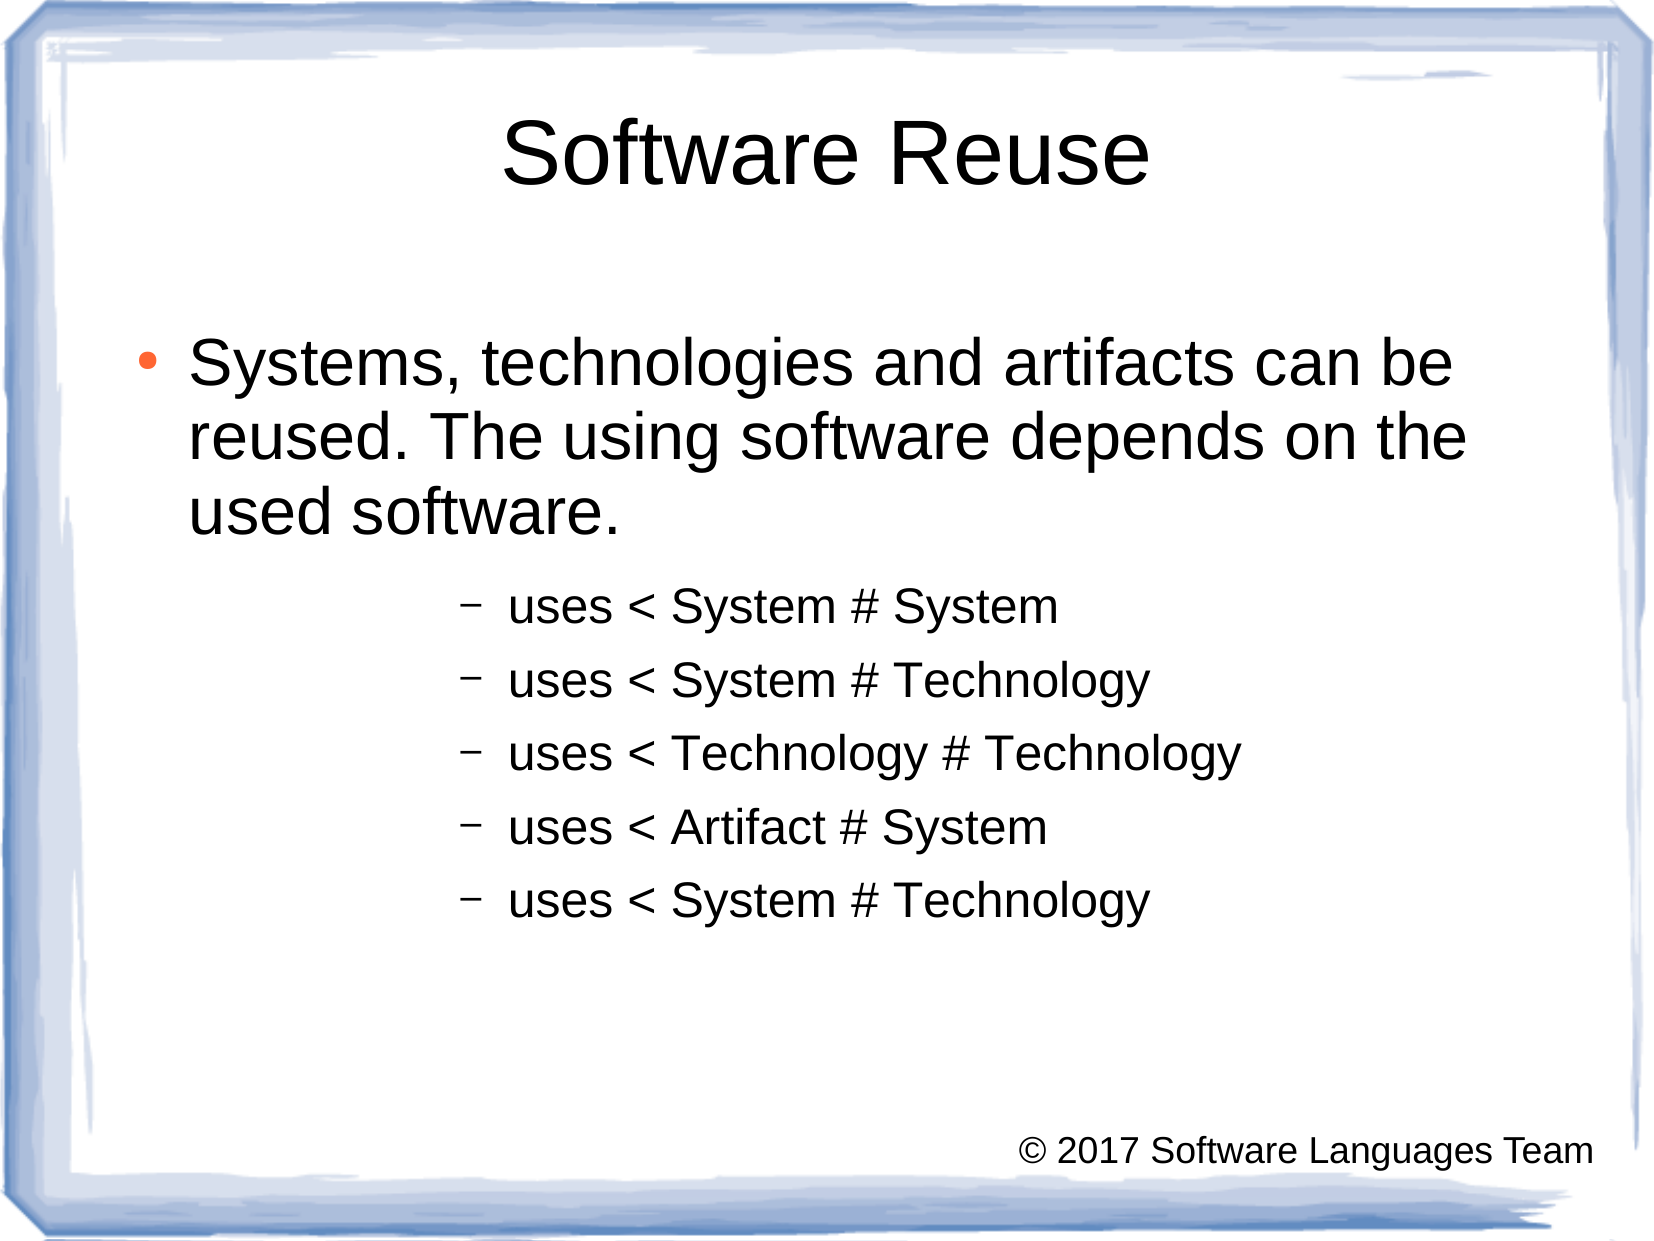

# Software Reuse
Systems, technologies and artifacts can be reused. The using software depends on the used software.
uses < System # System
uses < System # Technology
uses < Technology # Technology
uses < Artifact # System
uses < System # Technology
© 2017 Software Languages Team